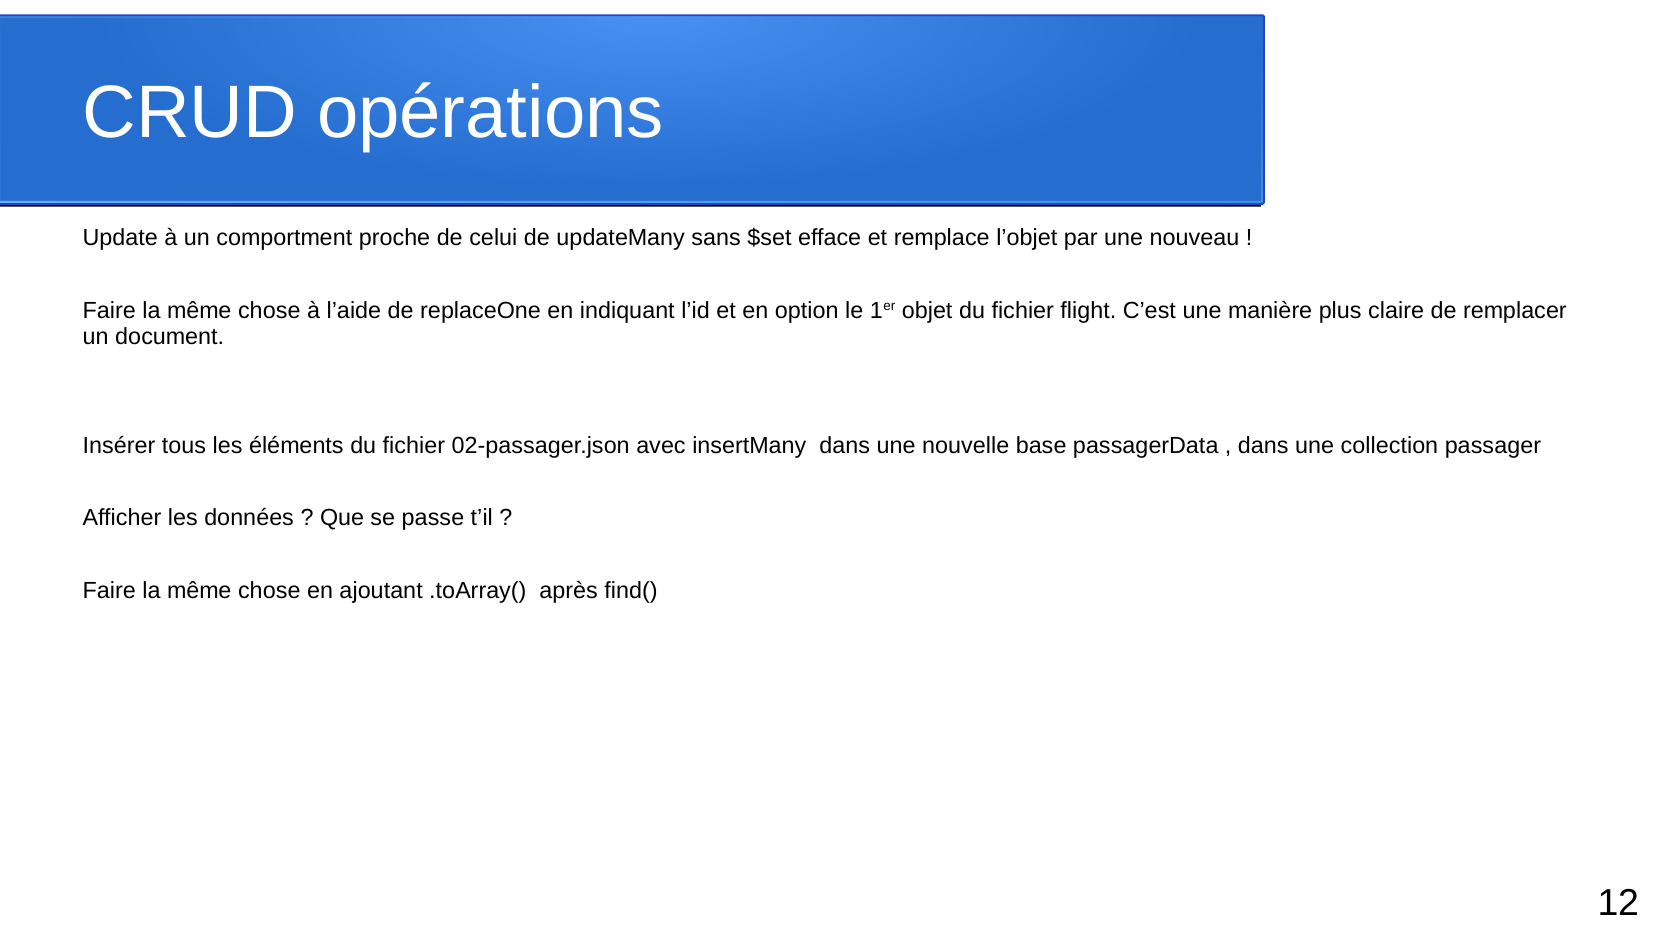

# CRUD opérations
Update à un comportment proche de celui de updateMany sans $set efface et remplace l’objet par une nouveau !
Faire la même chose à l’aide de replaceOne en indiquant l’id et en option le 1er objet du fichier flight. C’est une manière plus claire de remplacer un document.
Insérer tous les éléments du fichier 02-passager.json avec insertMany dans une nouvelle base passagerData , dans une collection passager
Afficher les données ? Que se passe t’il ?
Faire la même chose en ajoutant .toArray() après find()
12